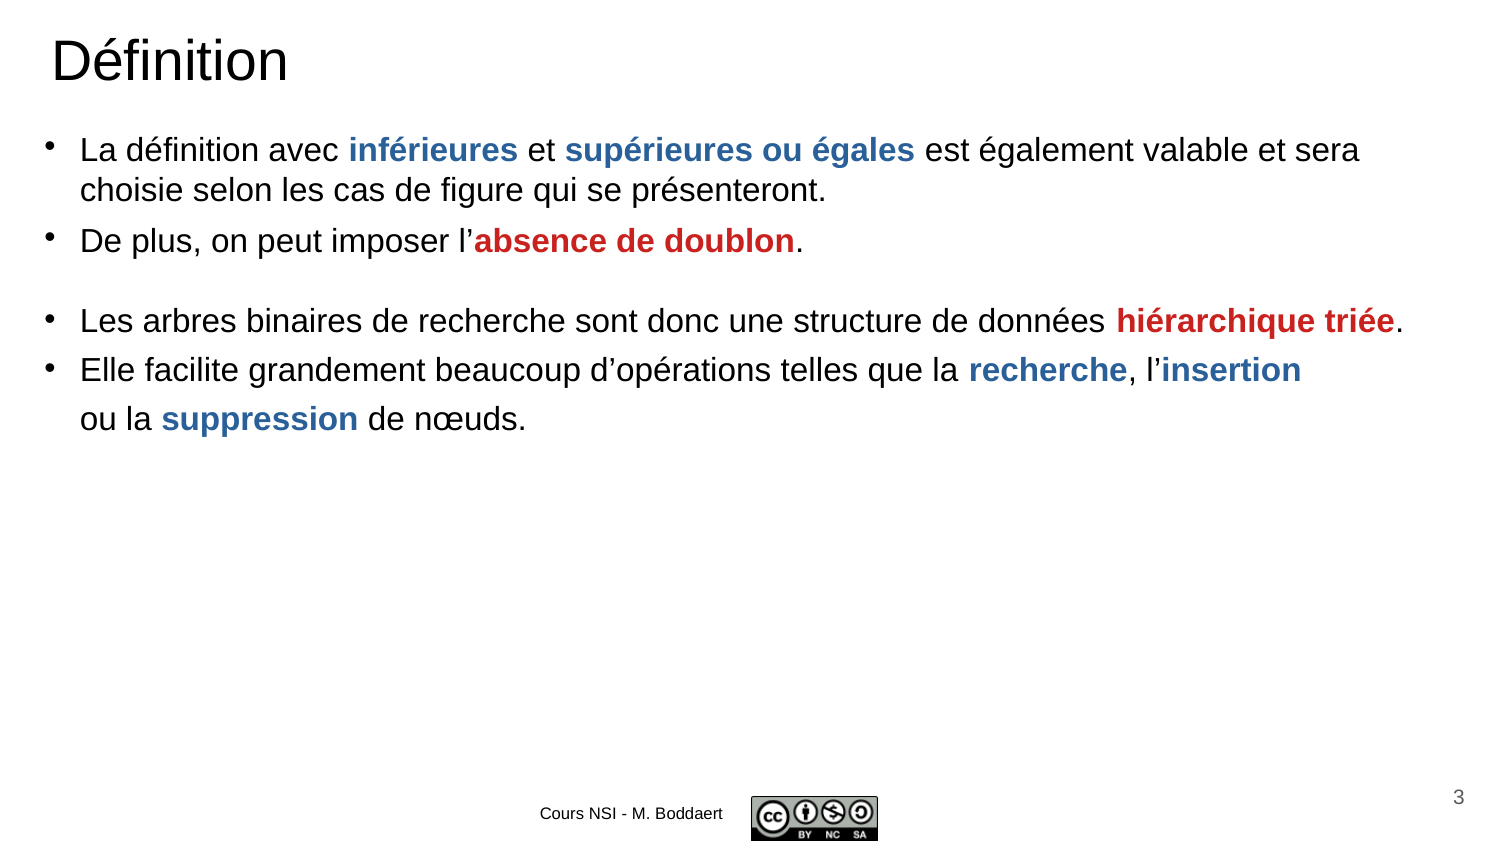

# Définition
La définition avec inférieures et supérieures ou égales est également valable et sera choisie selon les cas de figure qui se présenteront.
De plus, on peut imposer l’absence de doublon.
Les arbres binaires de recherche sont donc une structure de données hiérarchique triée.
Elle facilite grandement beaucoup d’opérations telles que la recherche, l’insertion
ou la suppression de nœuds.